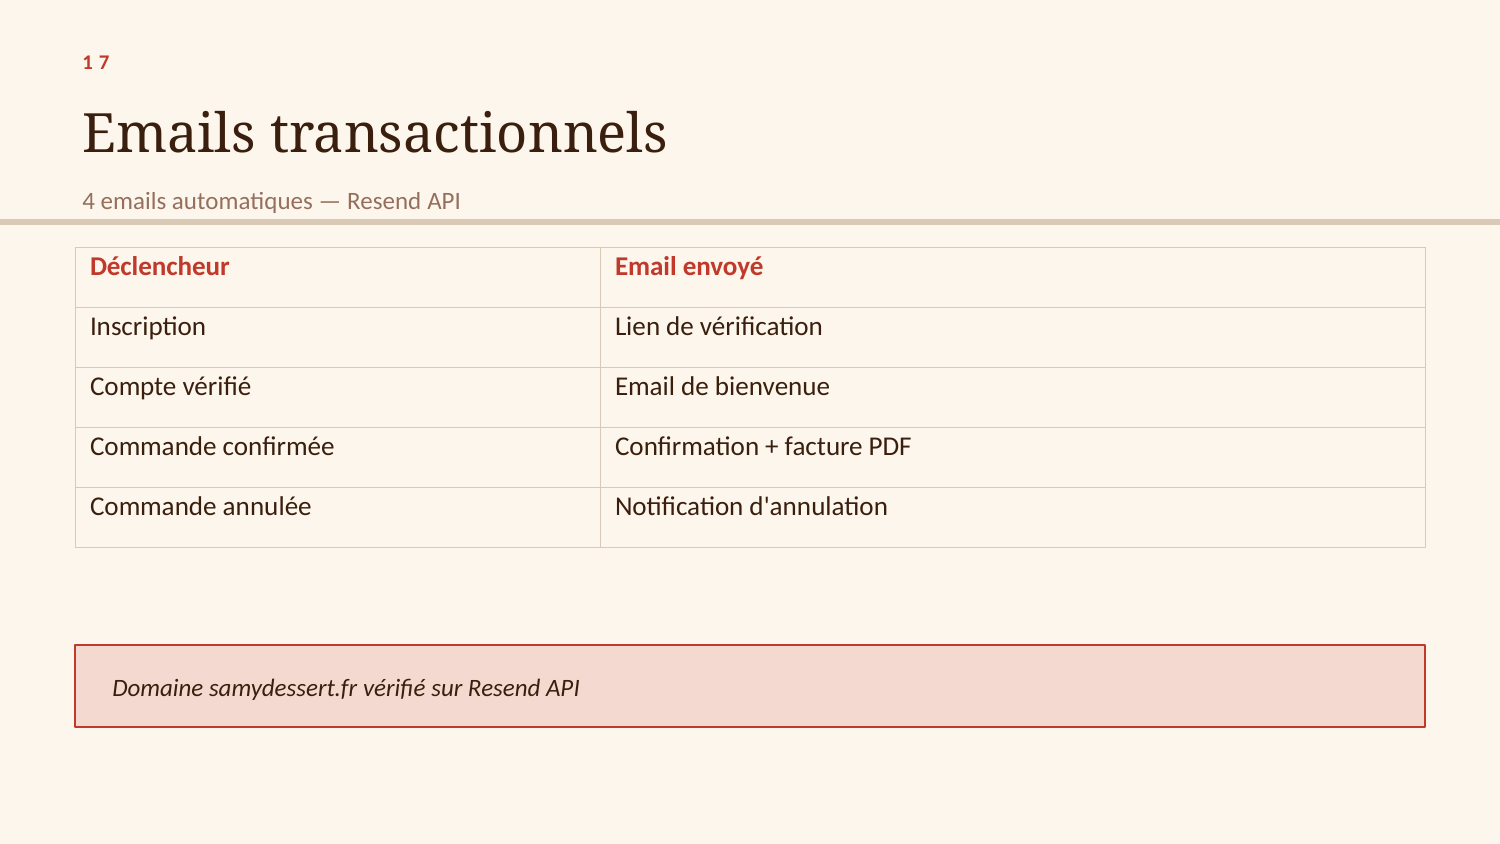

17
Emails transactionnels
4 emails automatiques — Resend API
| Déclencheur | Email envoyé |
| --- | --- |
| Inscription | Lien de vérification |
| Compte vérifié | Email de bienvenue |
| Commande confirmée | Confirmation + facture PDF |
| Commande annulée | Notification d'annulation |
Domaine samydessert.fr vérifié sur Resend API